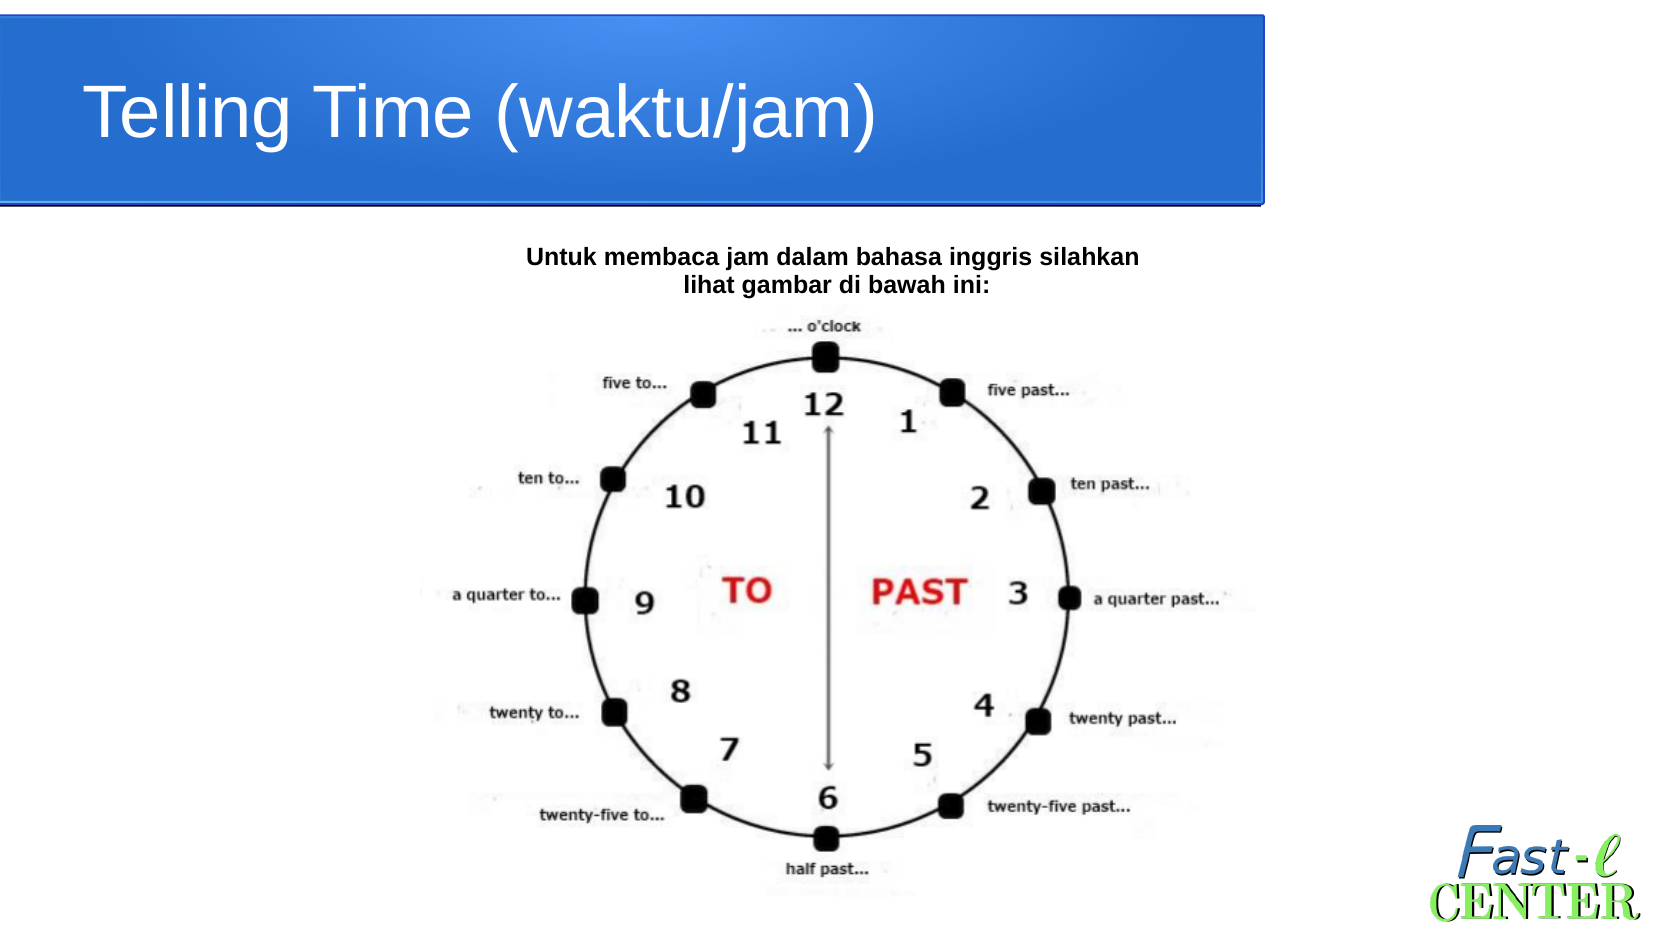

# Telling Time (waktu/jam)
Untuk membaca jam dalam bahasa inggris silahkan
lihat gambar di bawah ini: